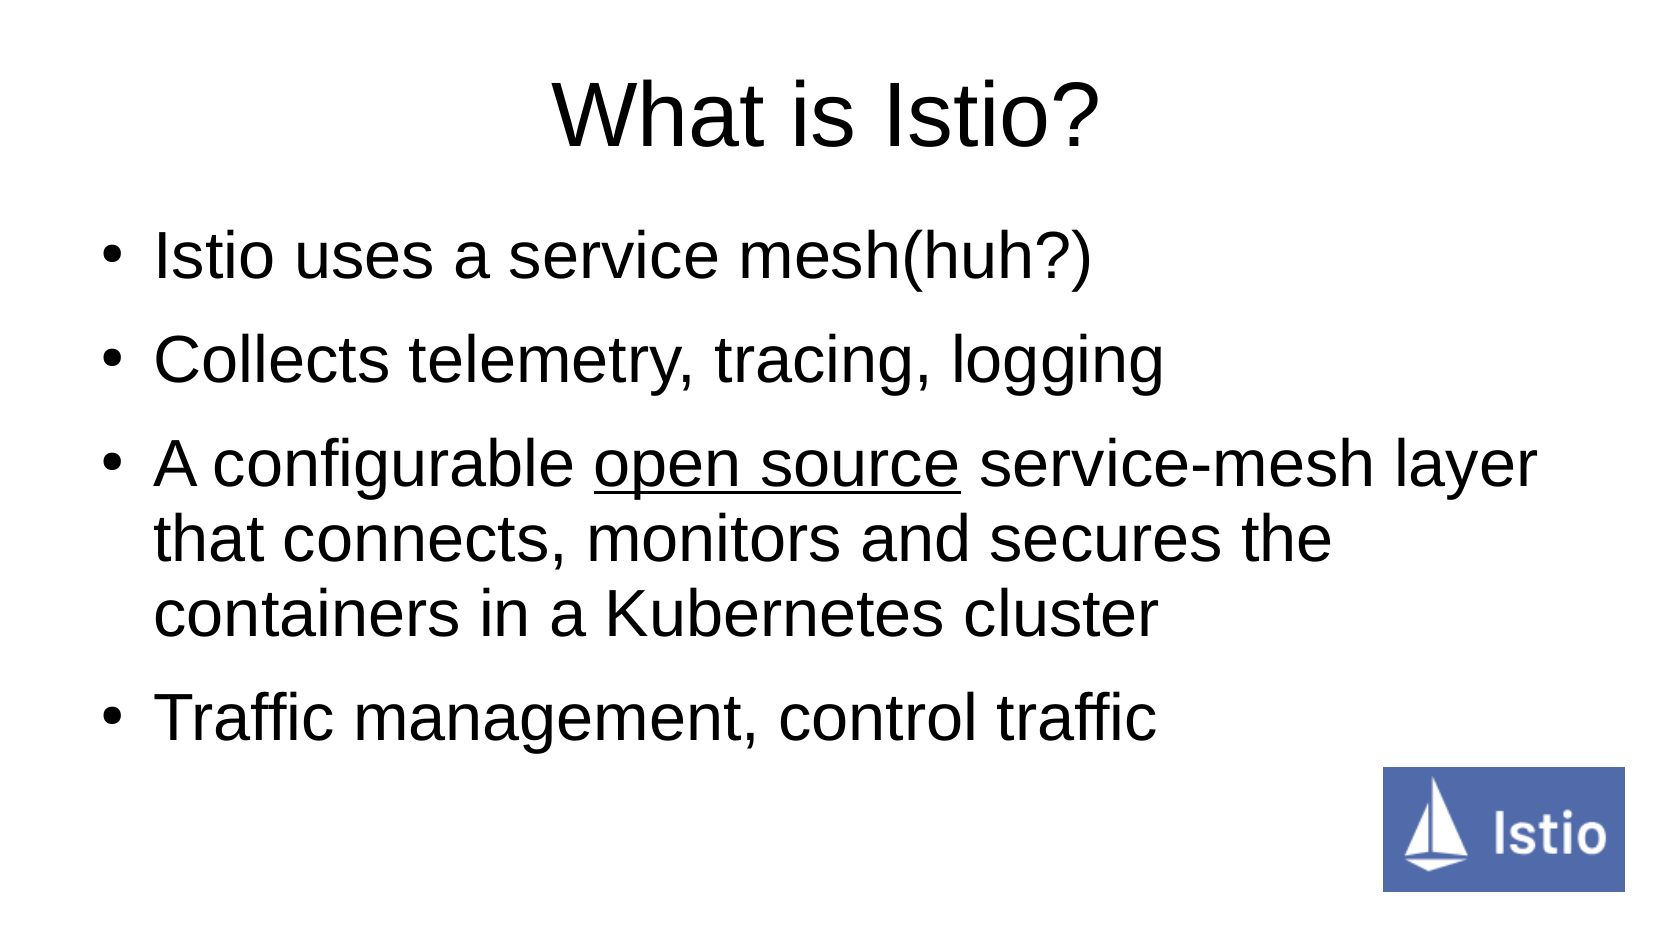

# What is Istio?
Istio uses a service mesh(huh?)
Collects telemetry, tracing, logging
A configurable open source service-mesh layer that connects, monitors and secures the containers in a Kubernetes cluster
Traffic management, control traffic